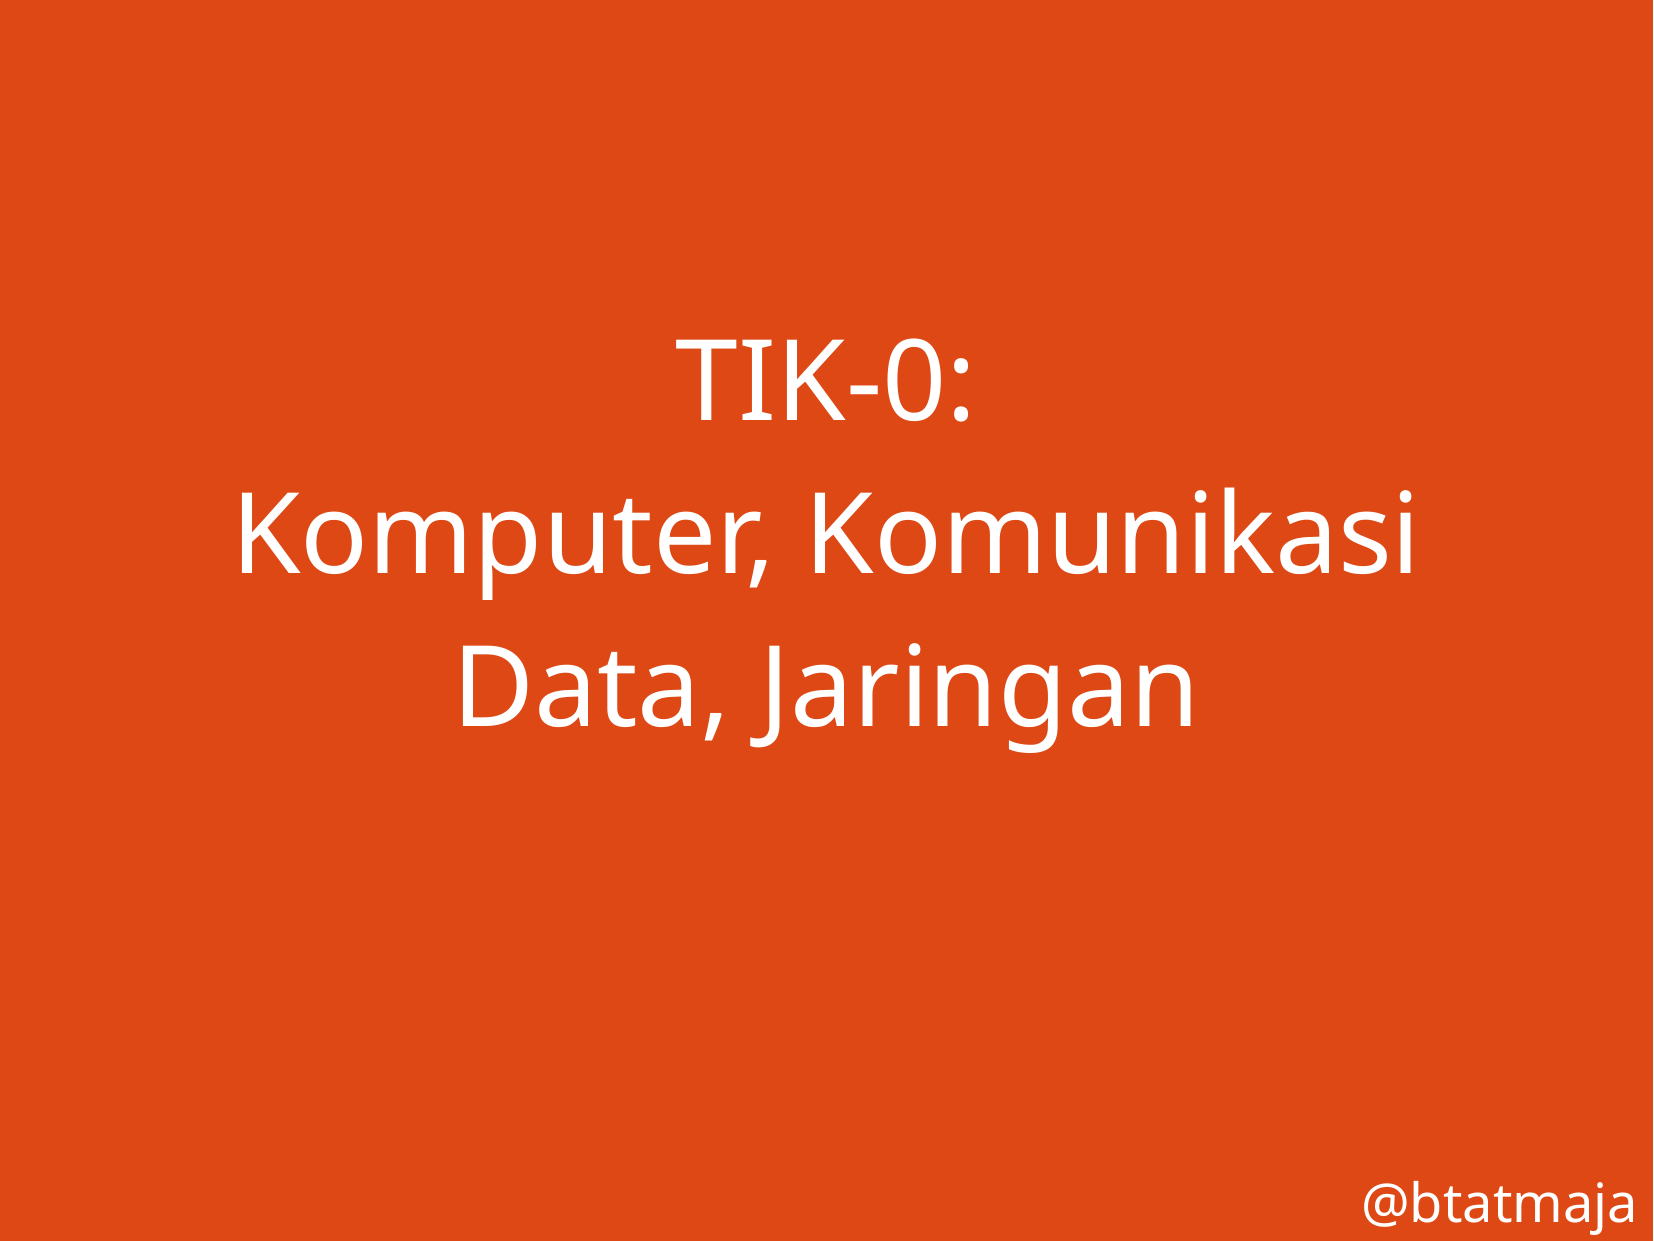

# TIK-0:
Komputer, Komunikasi Data, Jaringan
@btatmaja